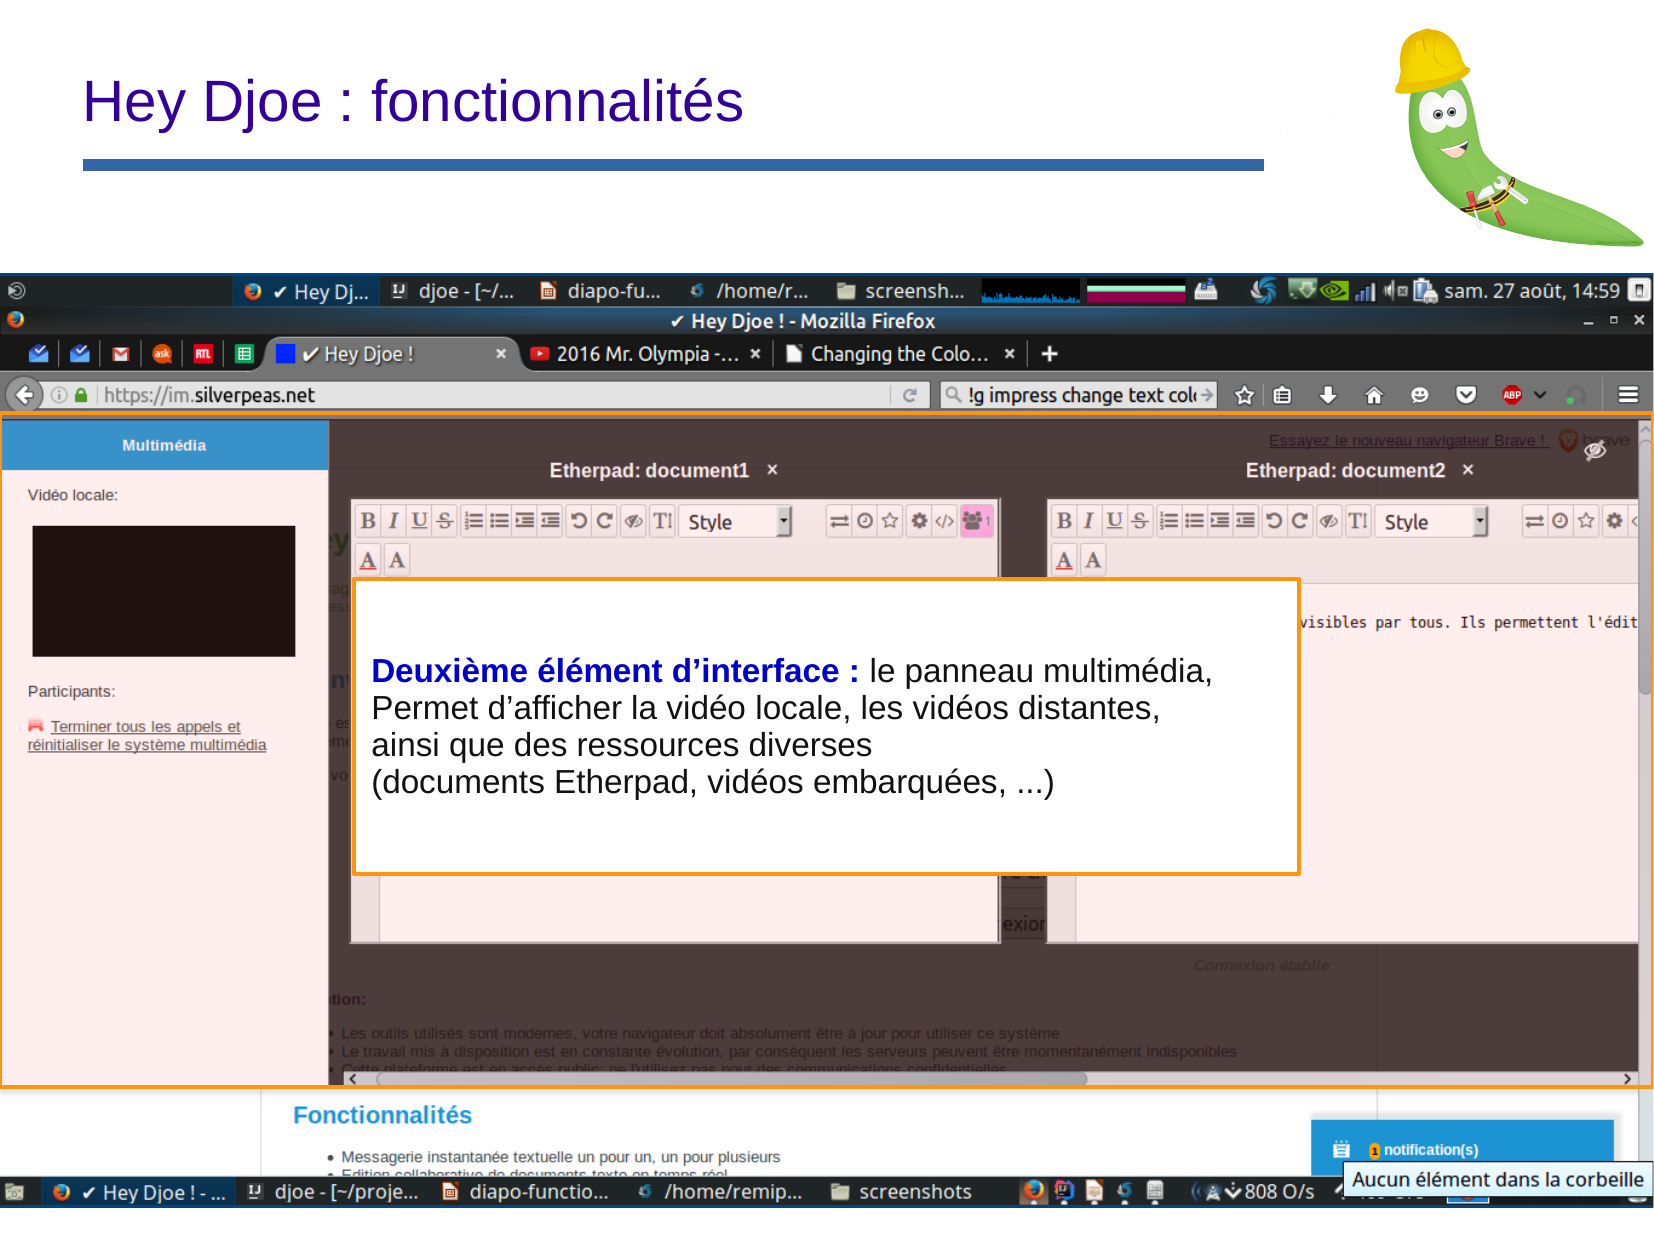

# Hey Djoe : fonctionnalités
Deuxième élément d’interface : le panneau multimédia,
Permet d’afficher la vidéo locale, les vidéos distantes,
ainsi que des ressources diverses
(documents Etherpad, vidéos embarquées, ...)
12